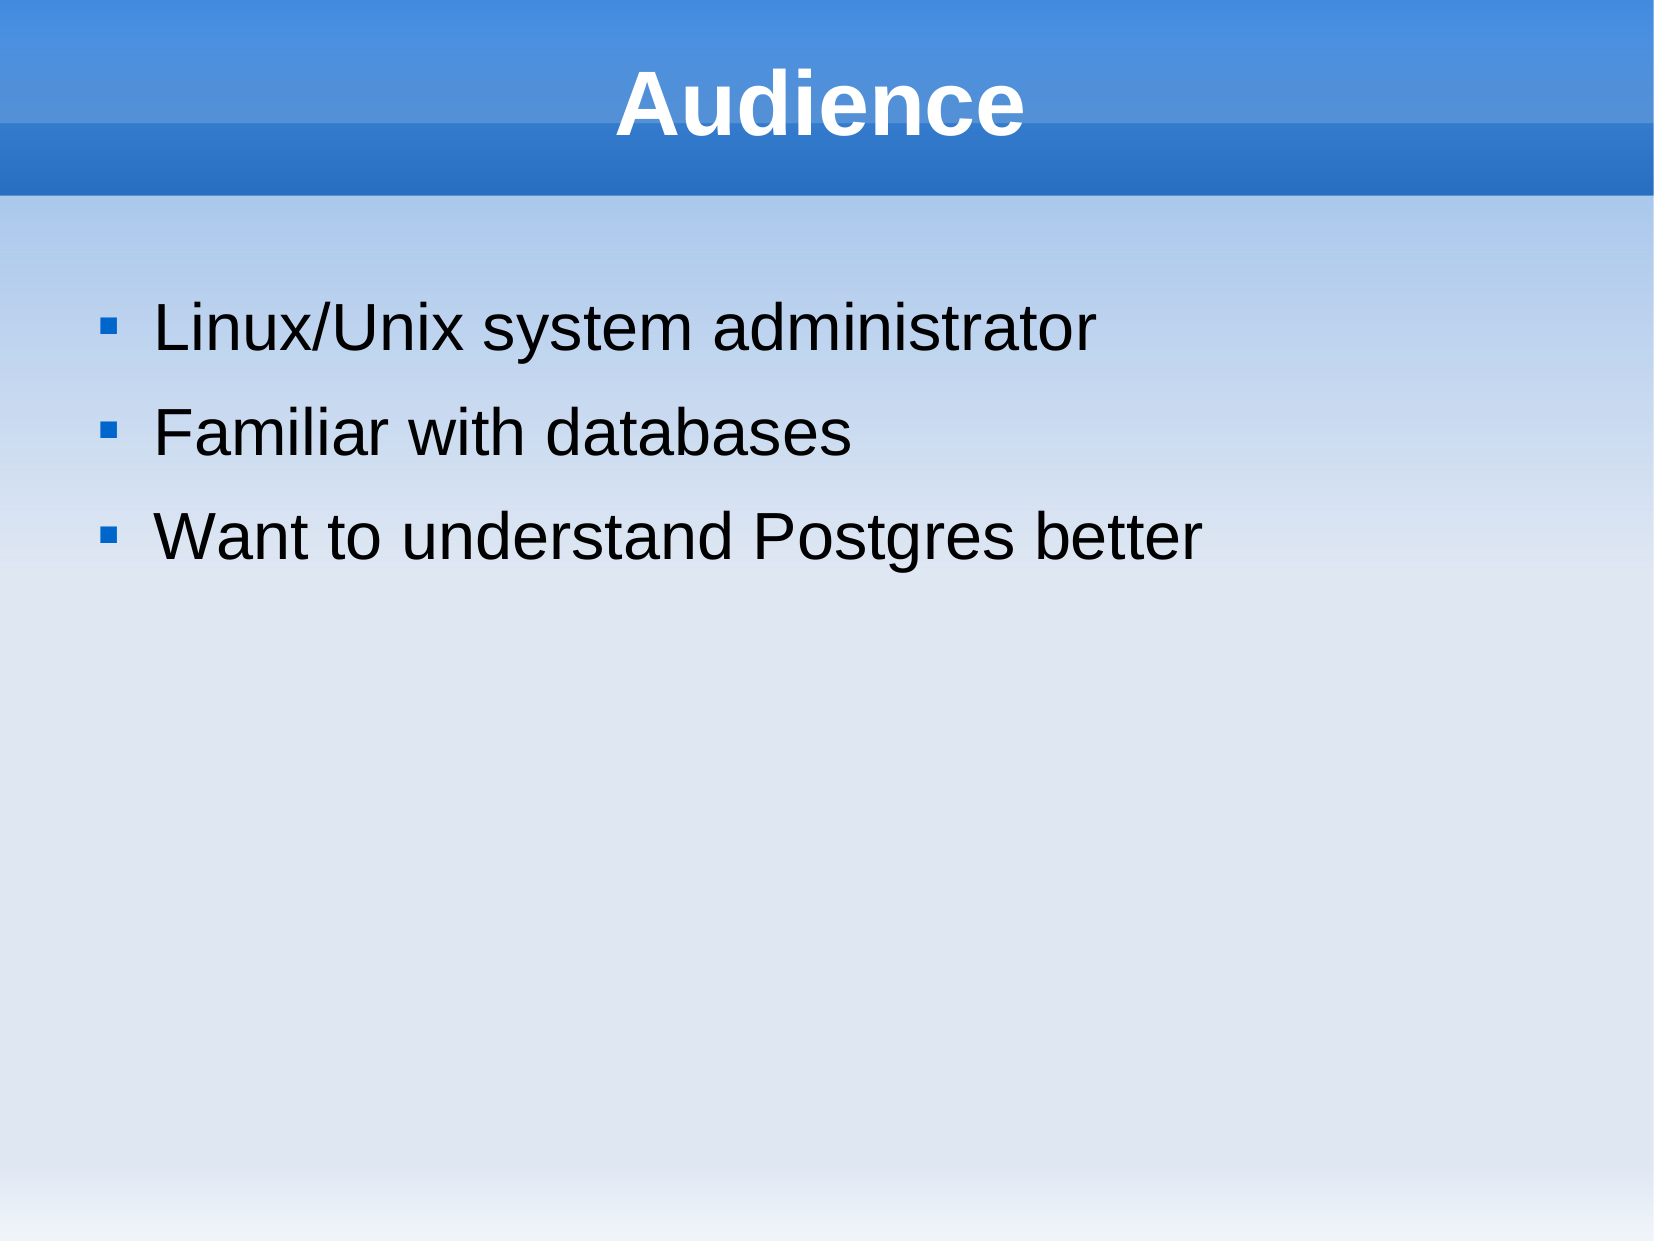

# Audience
Linux/Unix system administrator
Familiar with databases
Want to understand Postgres better